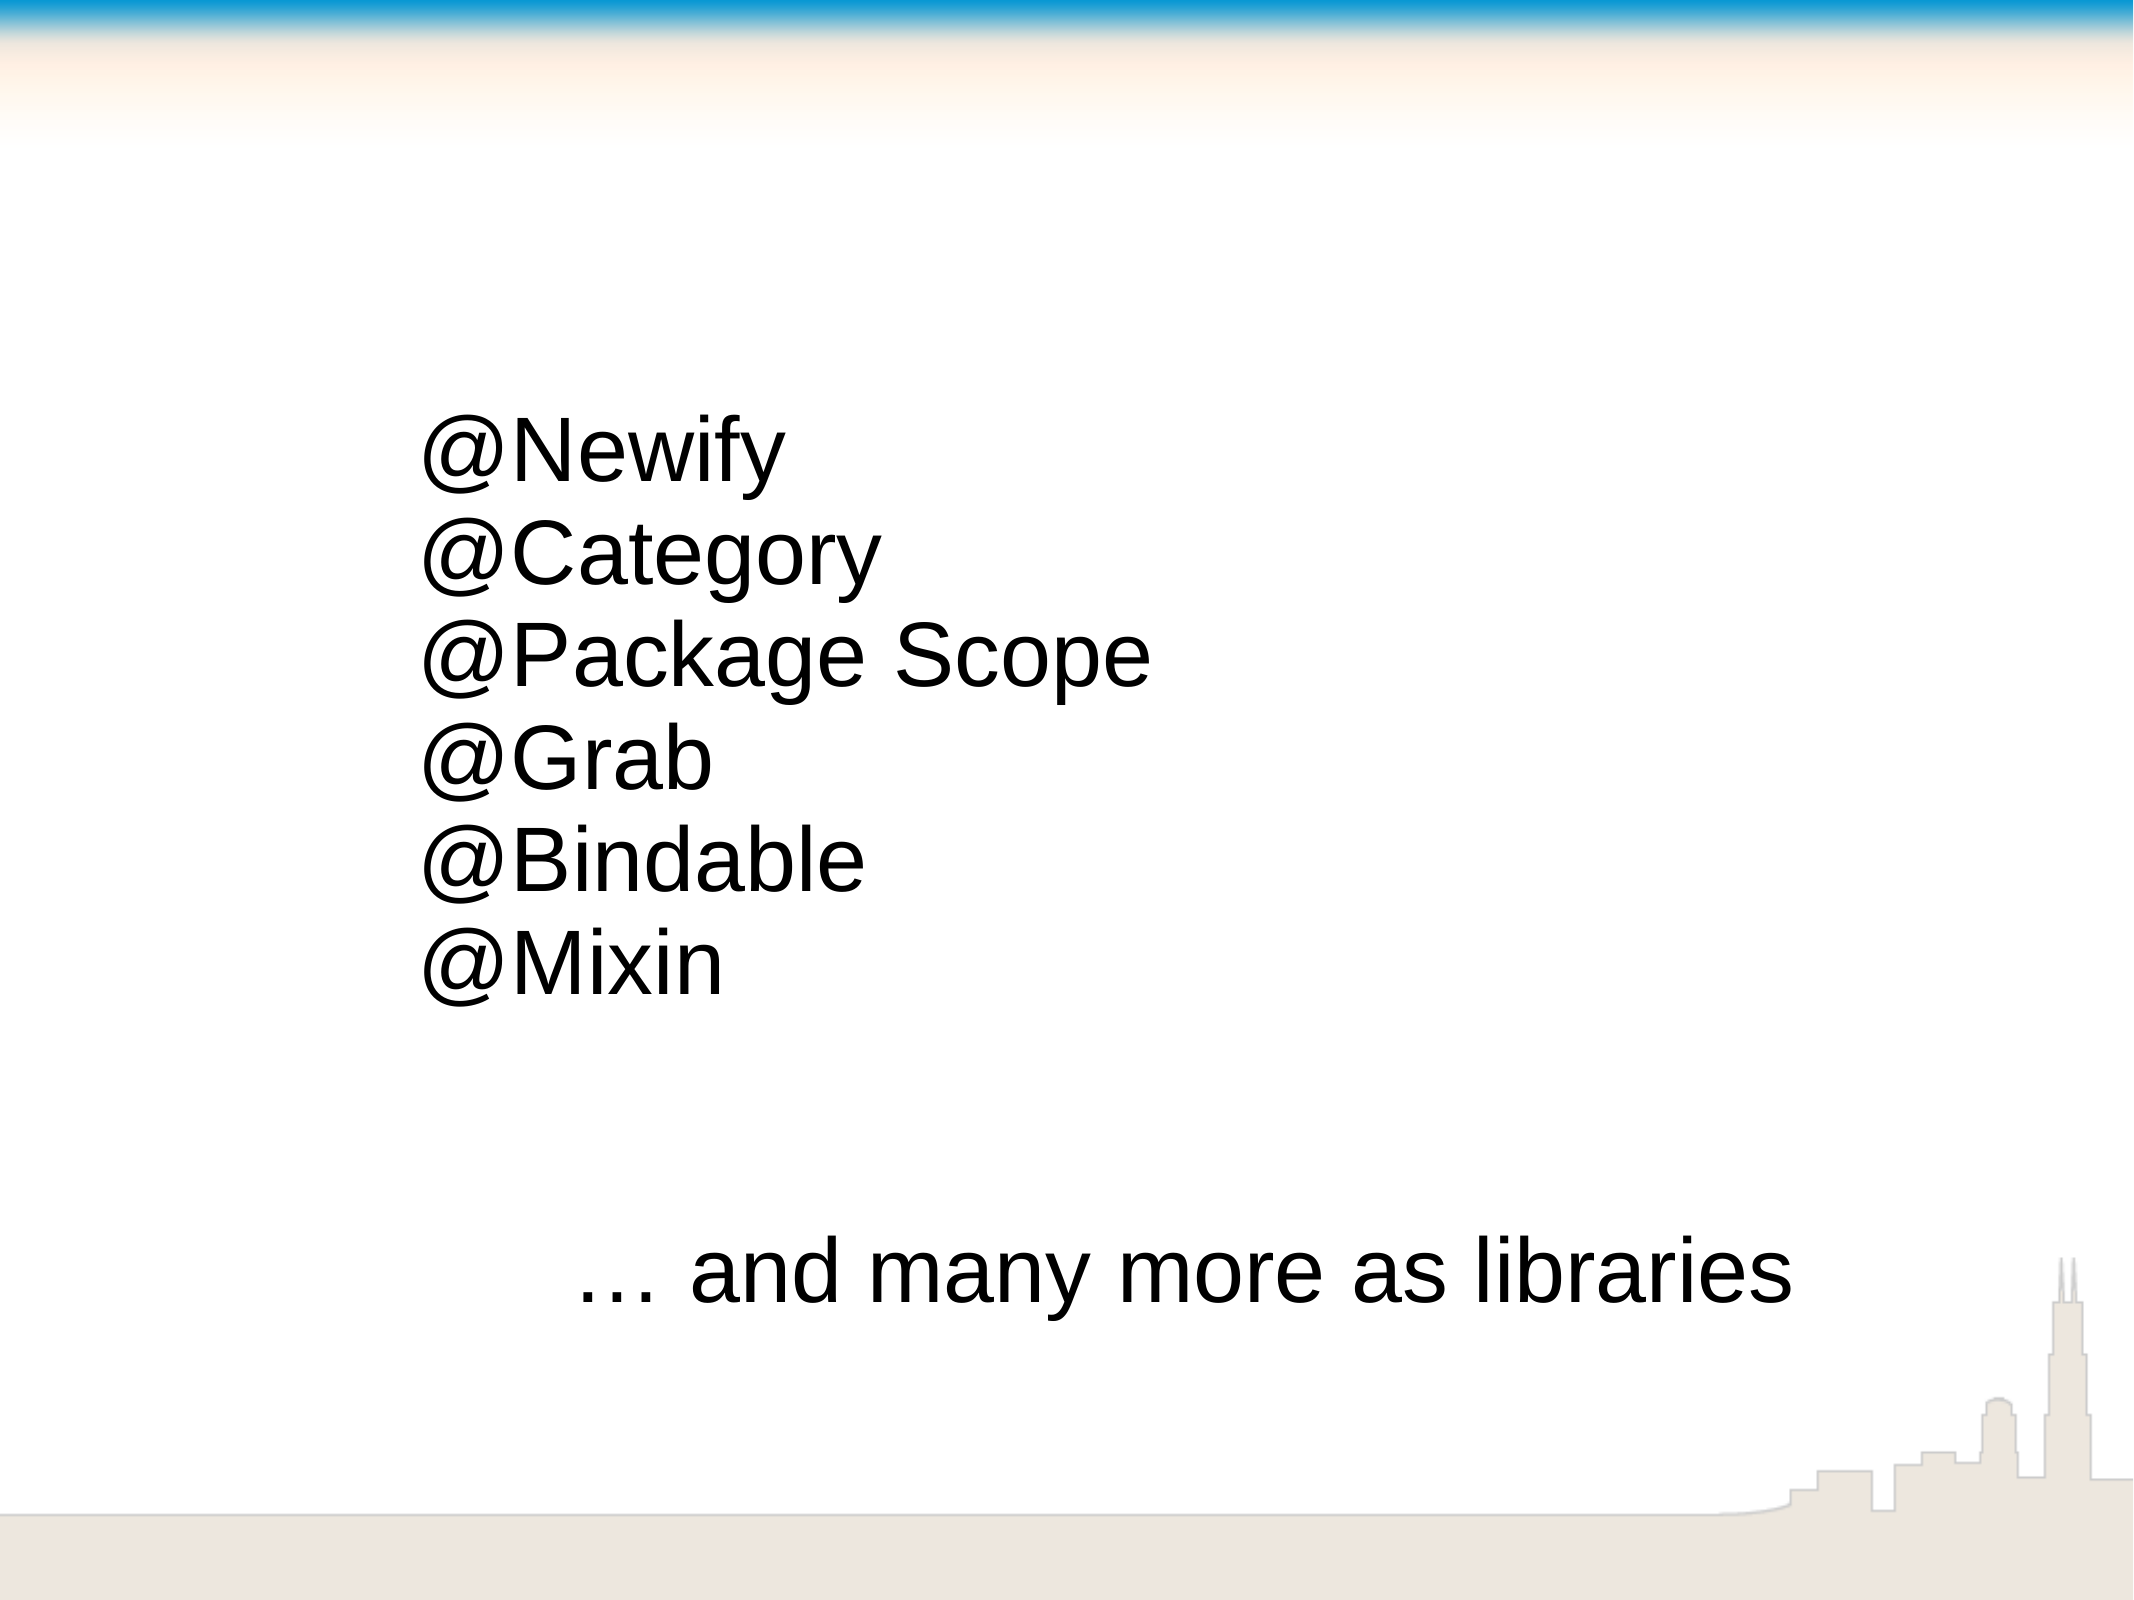

# @Newify
@Category
@Package Scope
@Grab
@Bindable
@Mixin
… and many more as libraries